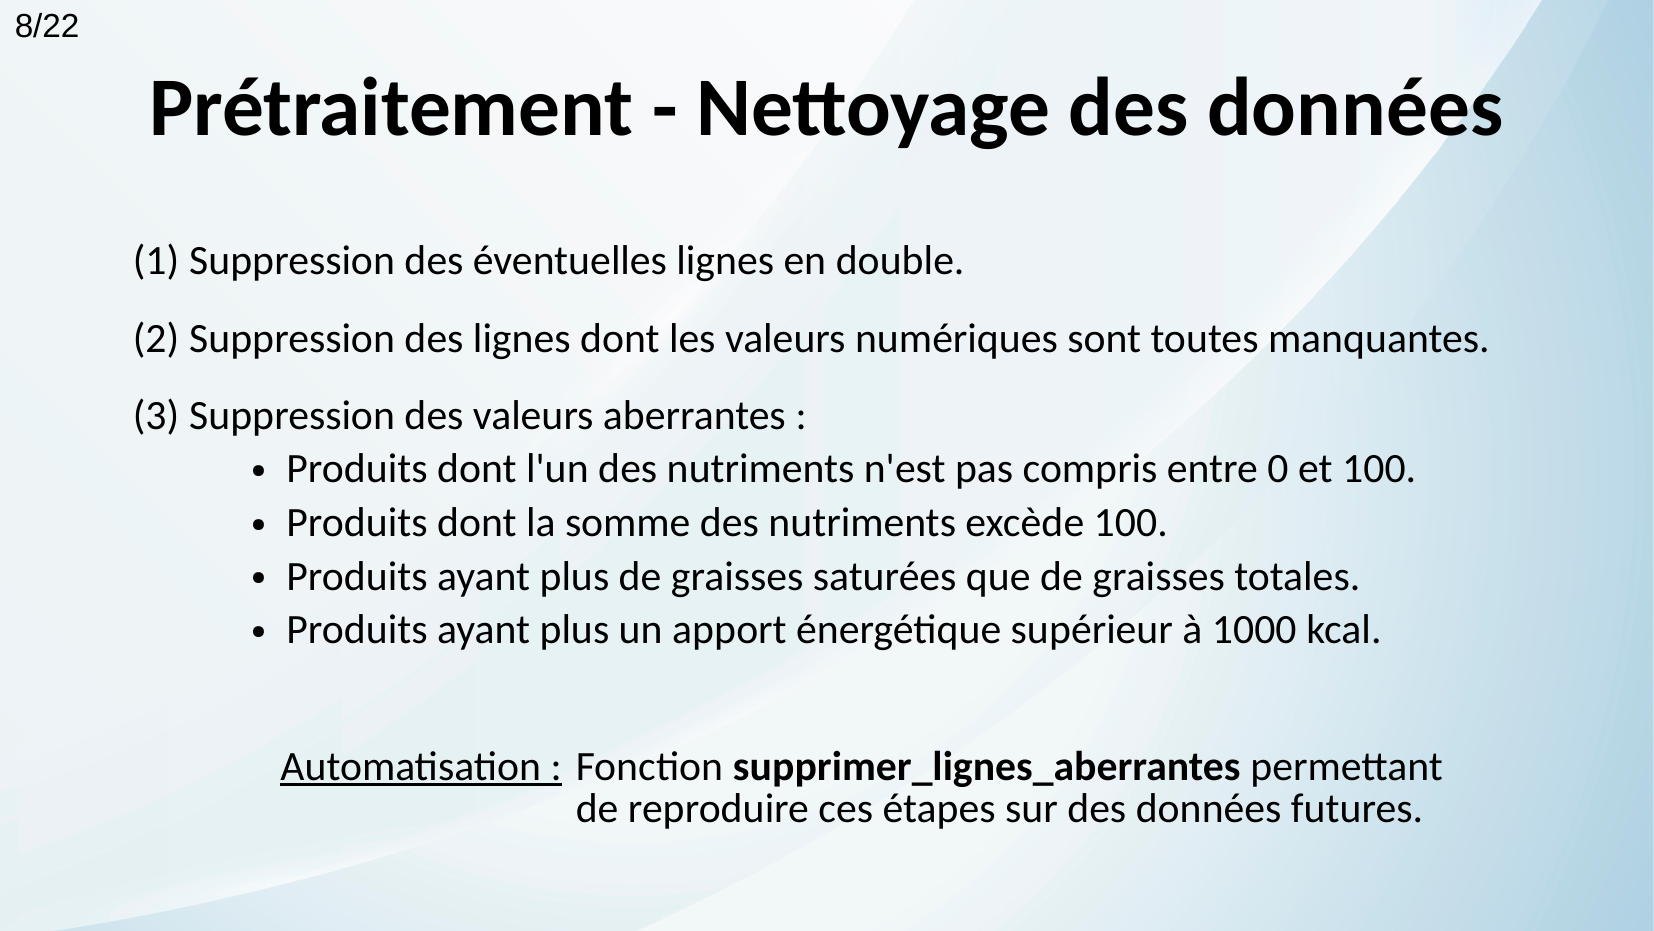

8/22
# Prétraitement - Nettoyage des données
 Suppression des éventuelles lignes en double.
 Suppression des lignes dont les valeurs numériques sont toutes manquantes.
 Suppression des valeurs aberrantes :
Produits dont l'un des nutriments n'est pas compris entre 0 et 100.
Produits dont la somme des nutriments excède 100.
Produits ayant plus de graisses saturées que de graisses totales.
Produits ayant plus un apport énergétique supérieur à 1000 kcal.
		Automatisation :	Fonction supprimer_lignes_aberrantes permettant
						de reproduire ces étapes sur des données futures.